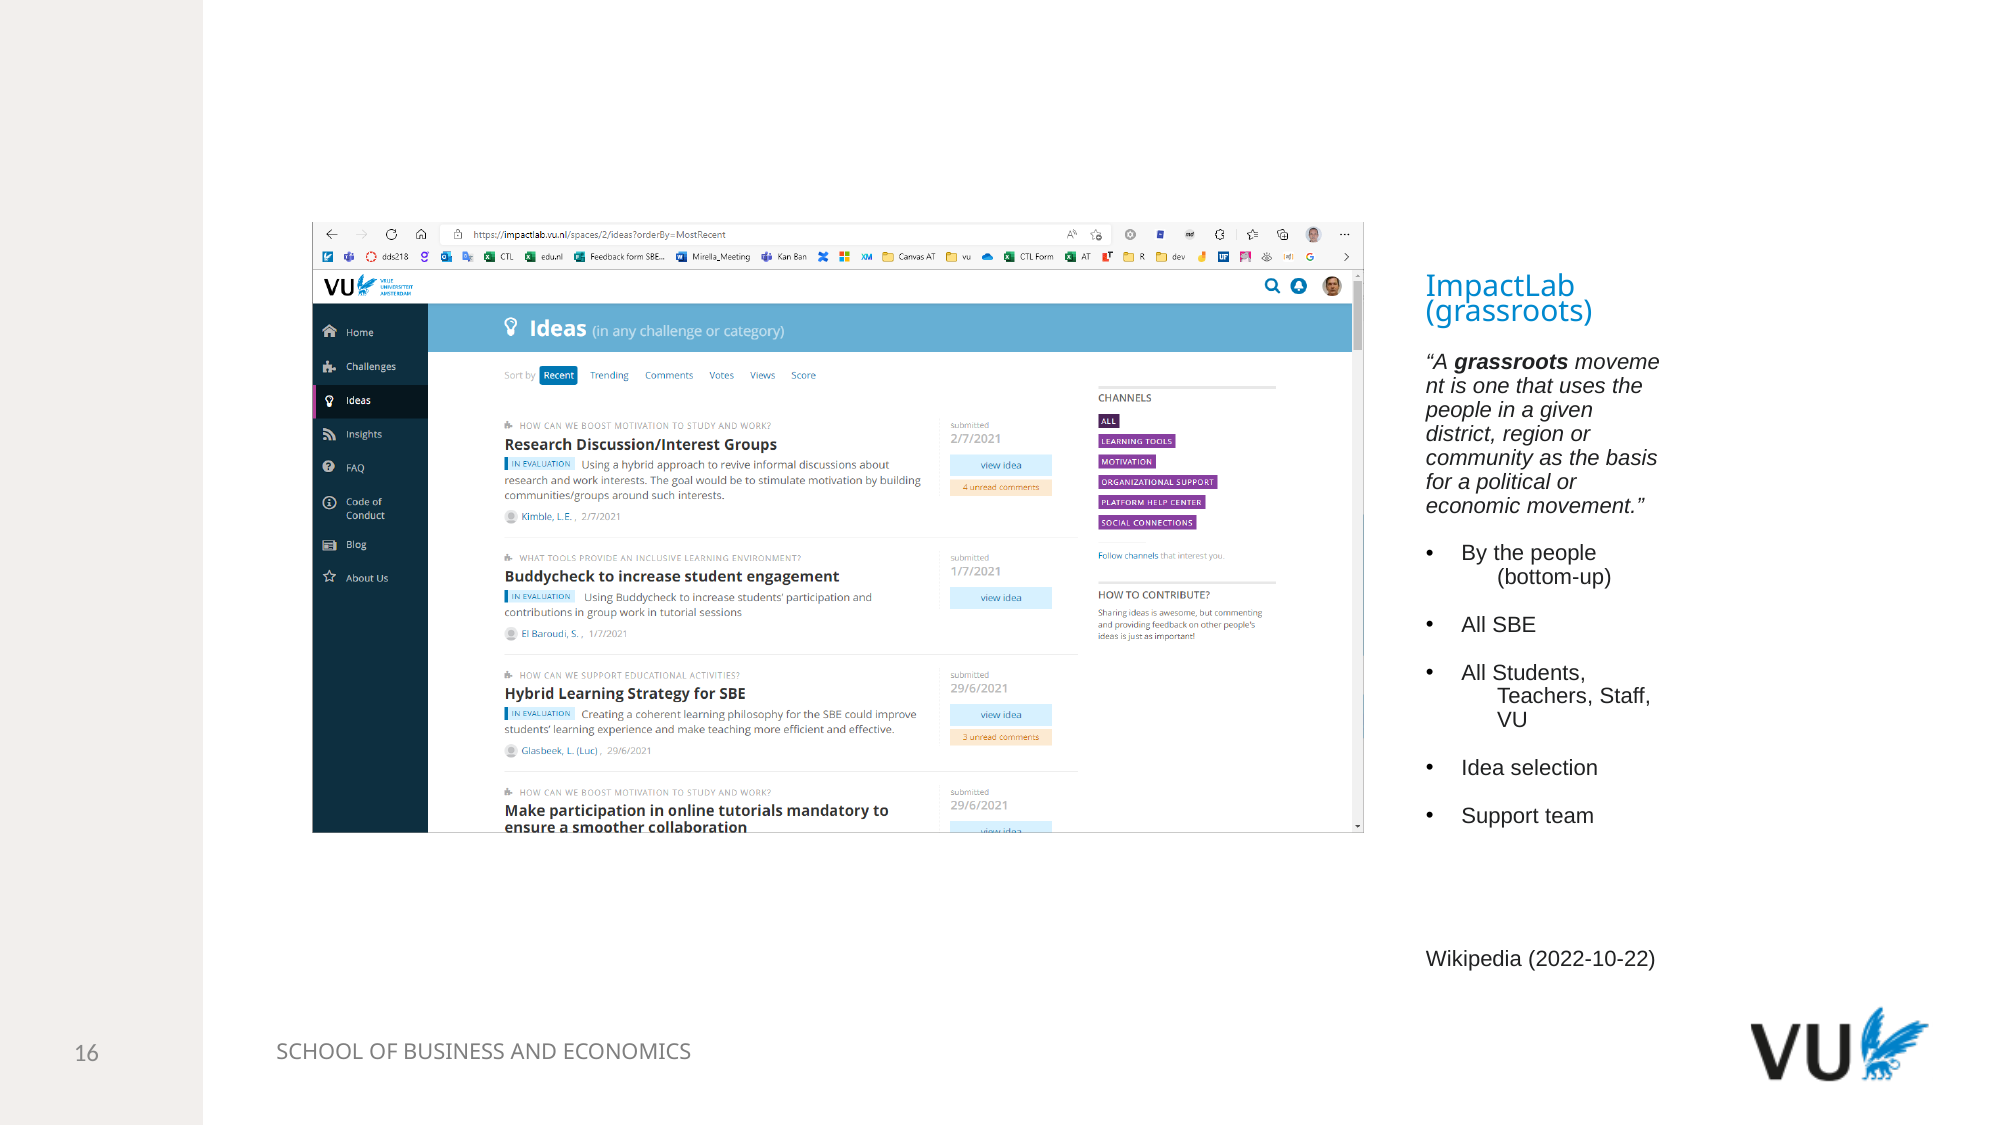

# ImpactLab (grassroots)
“A grassroots movement is one that uses the people in a given district, region or community as the basis for a political or economic movement.”
By the people (bottom-up)
All SBE
All Students, Teachers, Staff, VU
Idea selection
Support team
Wikipedia (2022-10-22)
SCHOOL OF BUSINESS AND ECONOMICS